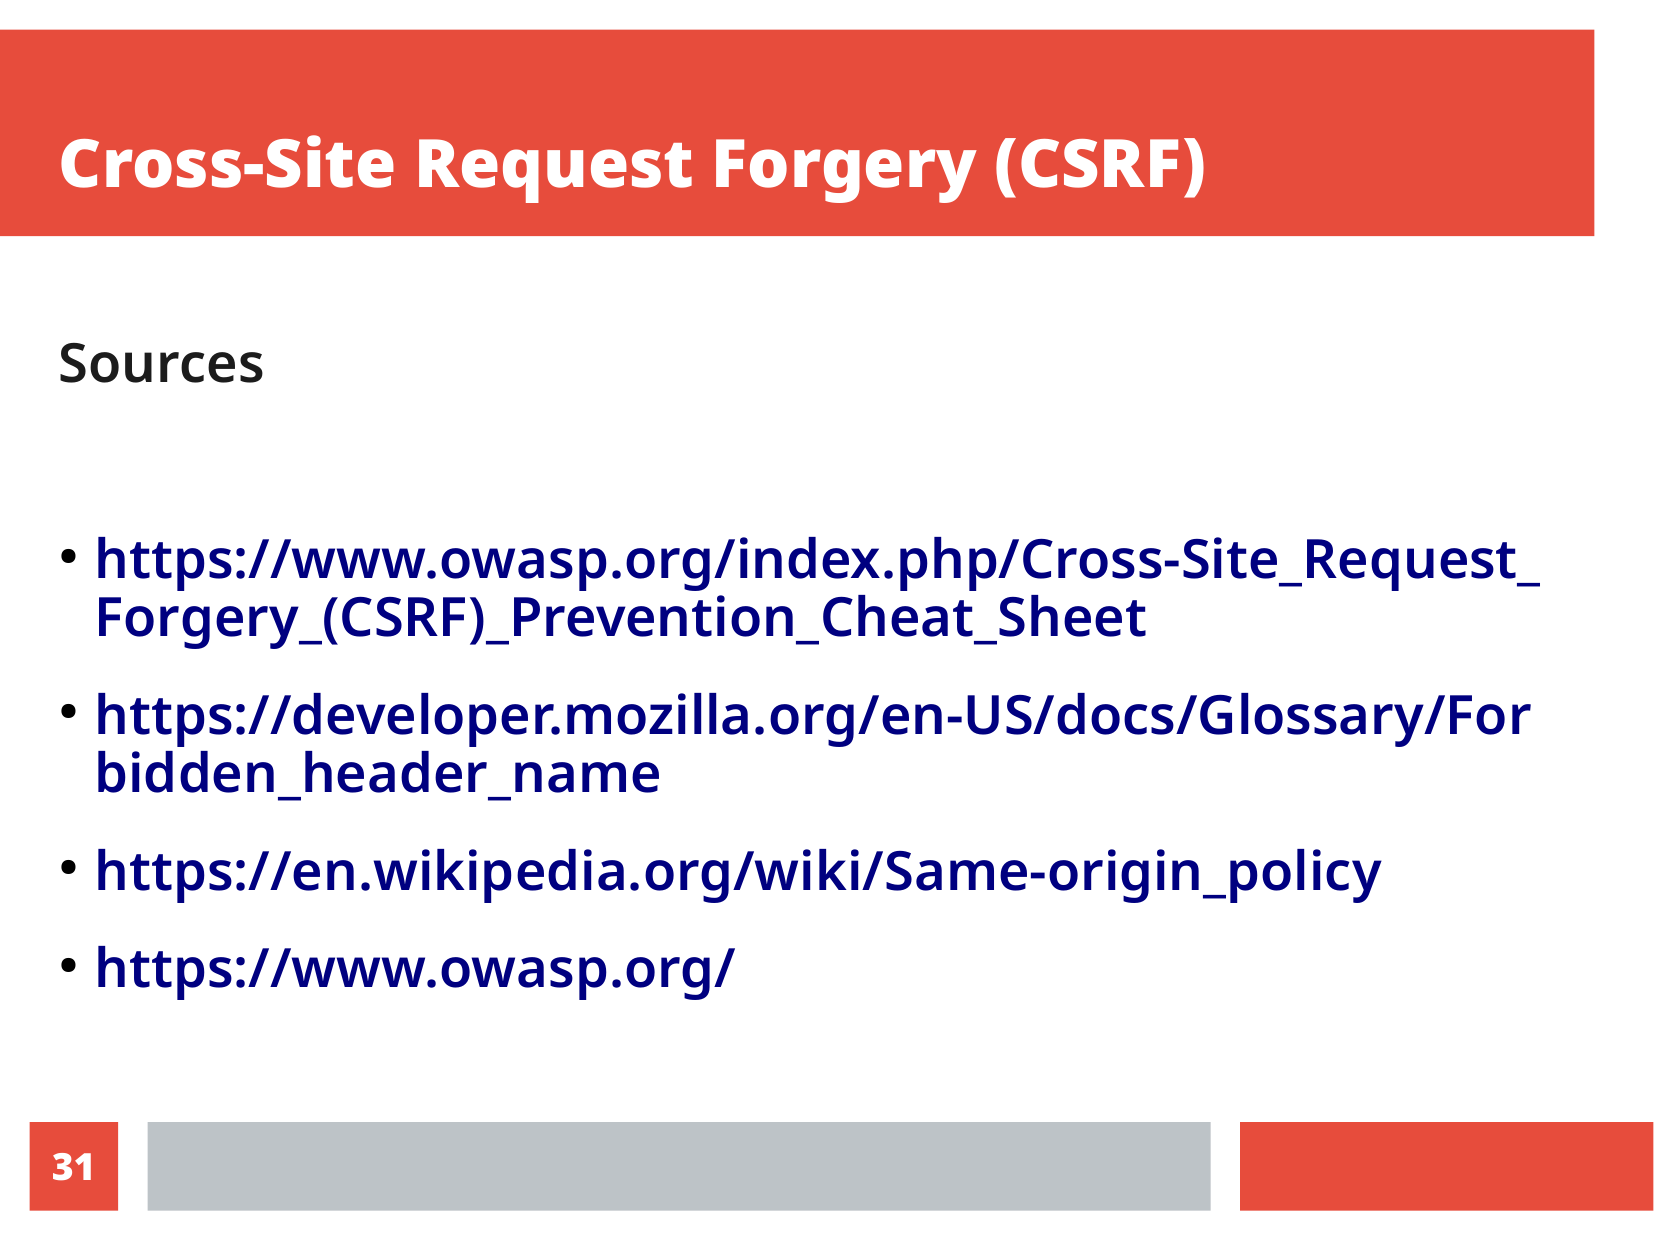

# Cross-Site Request Forgery (CSRF)
Sources
https://www.owasp.org/index.php/Cross-Site_Request_Forgery_(CSRF)_Prevention_Cheat_Sheet
https://developer.mozilla.org/en-US/docs/Glossary/Forbidden_header_name
https://en.wikipedia.org/wiki/Same-origin_policy
https://www.owasp.org/
31